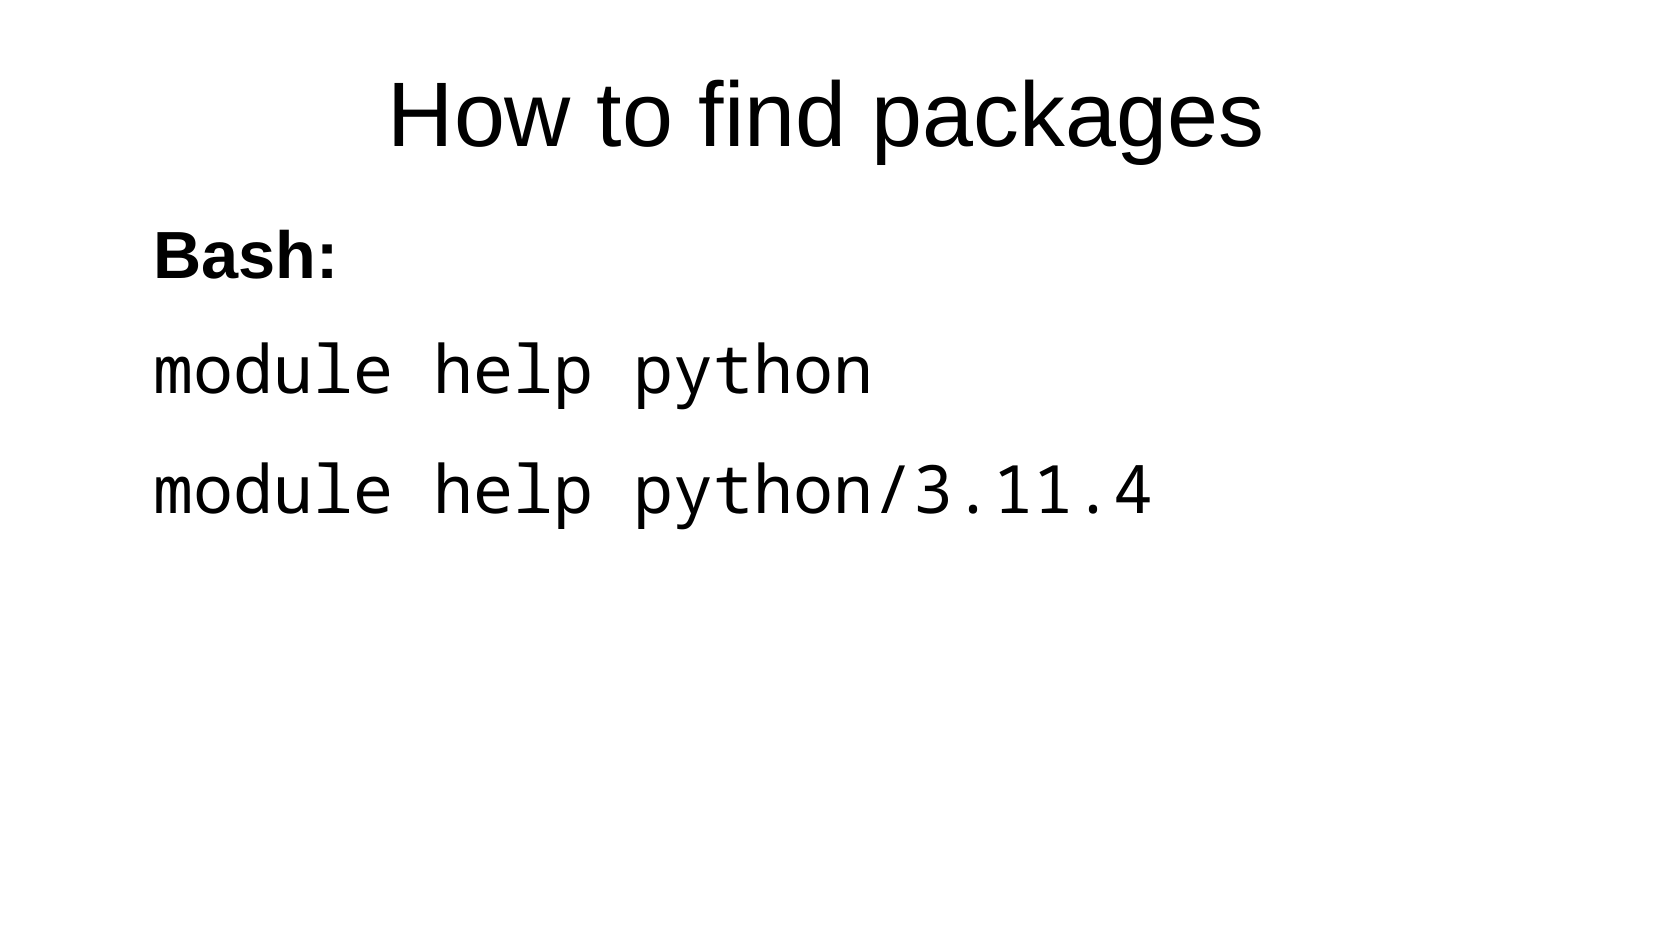

# How to find packages
Bash:
module help python
module help python/3.11.4